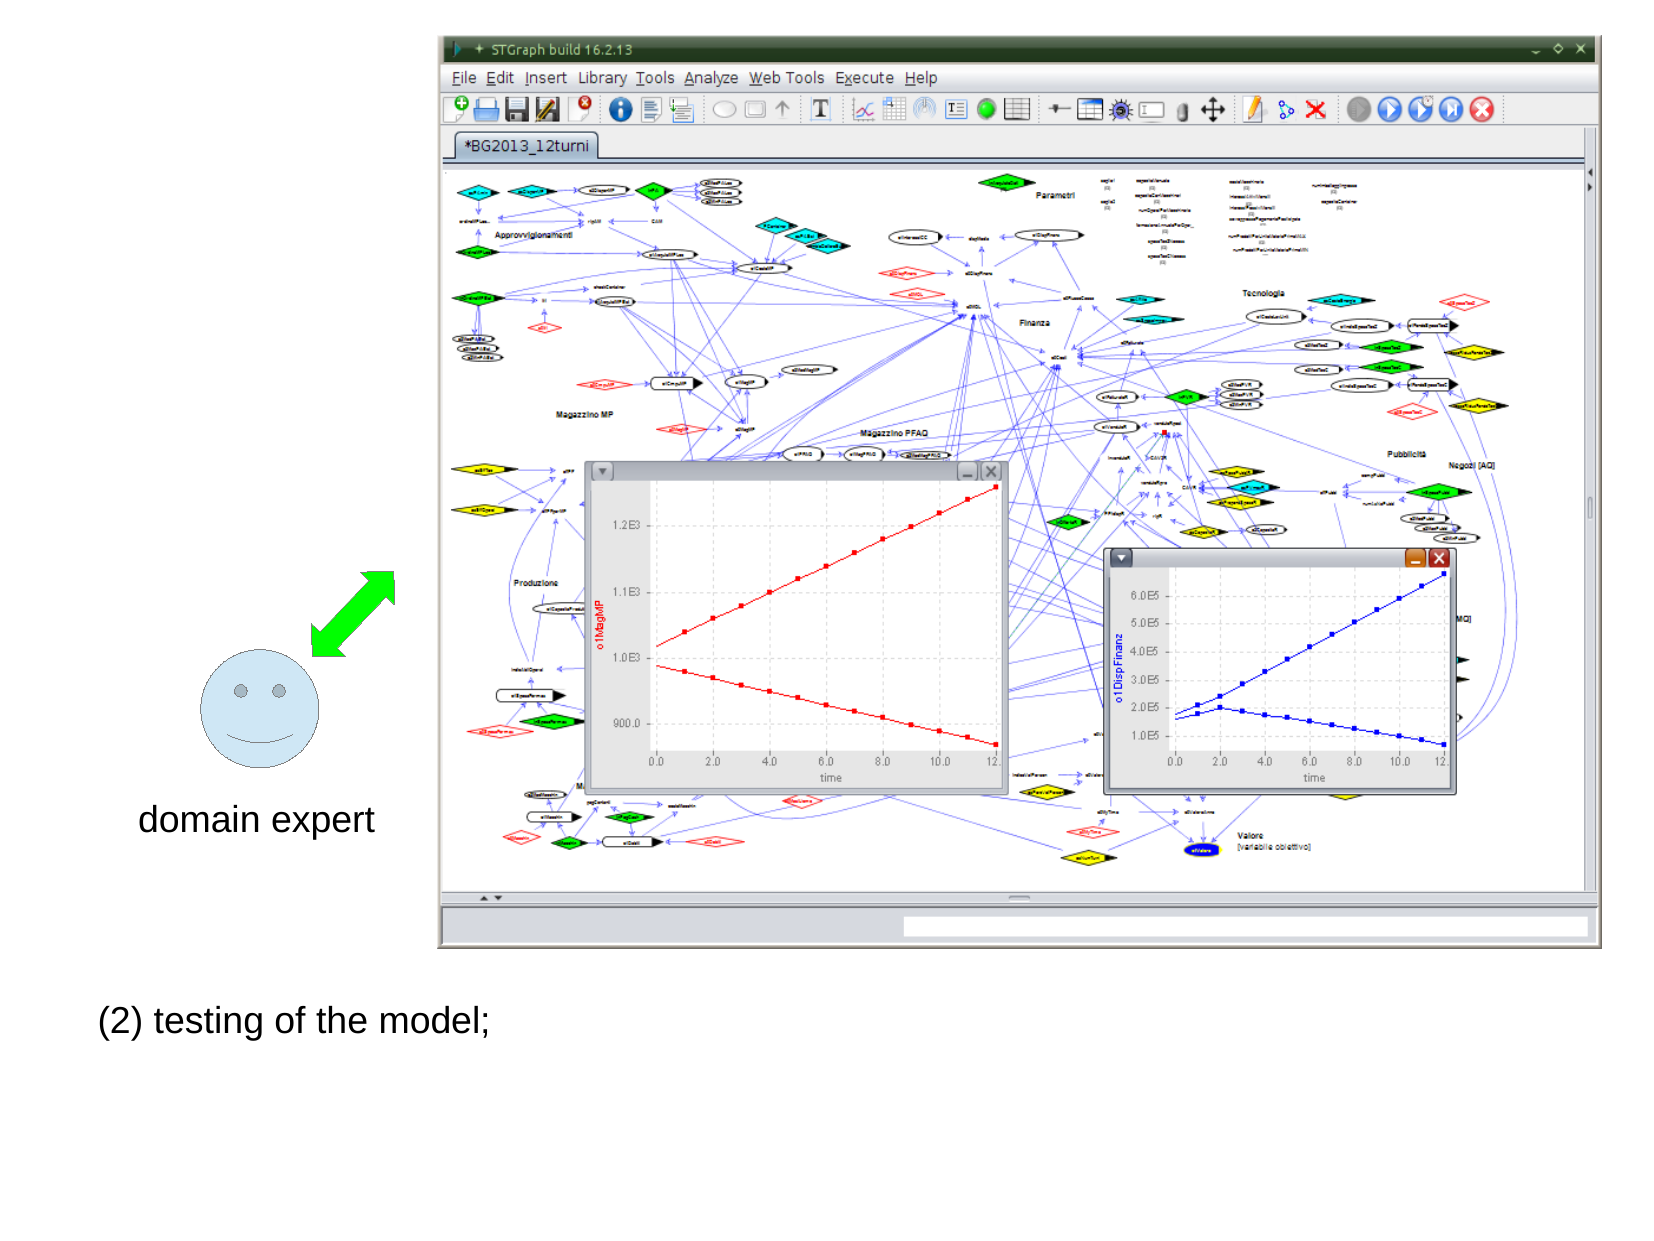

domain expert
(2) testing of the model;